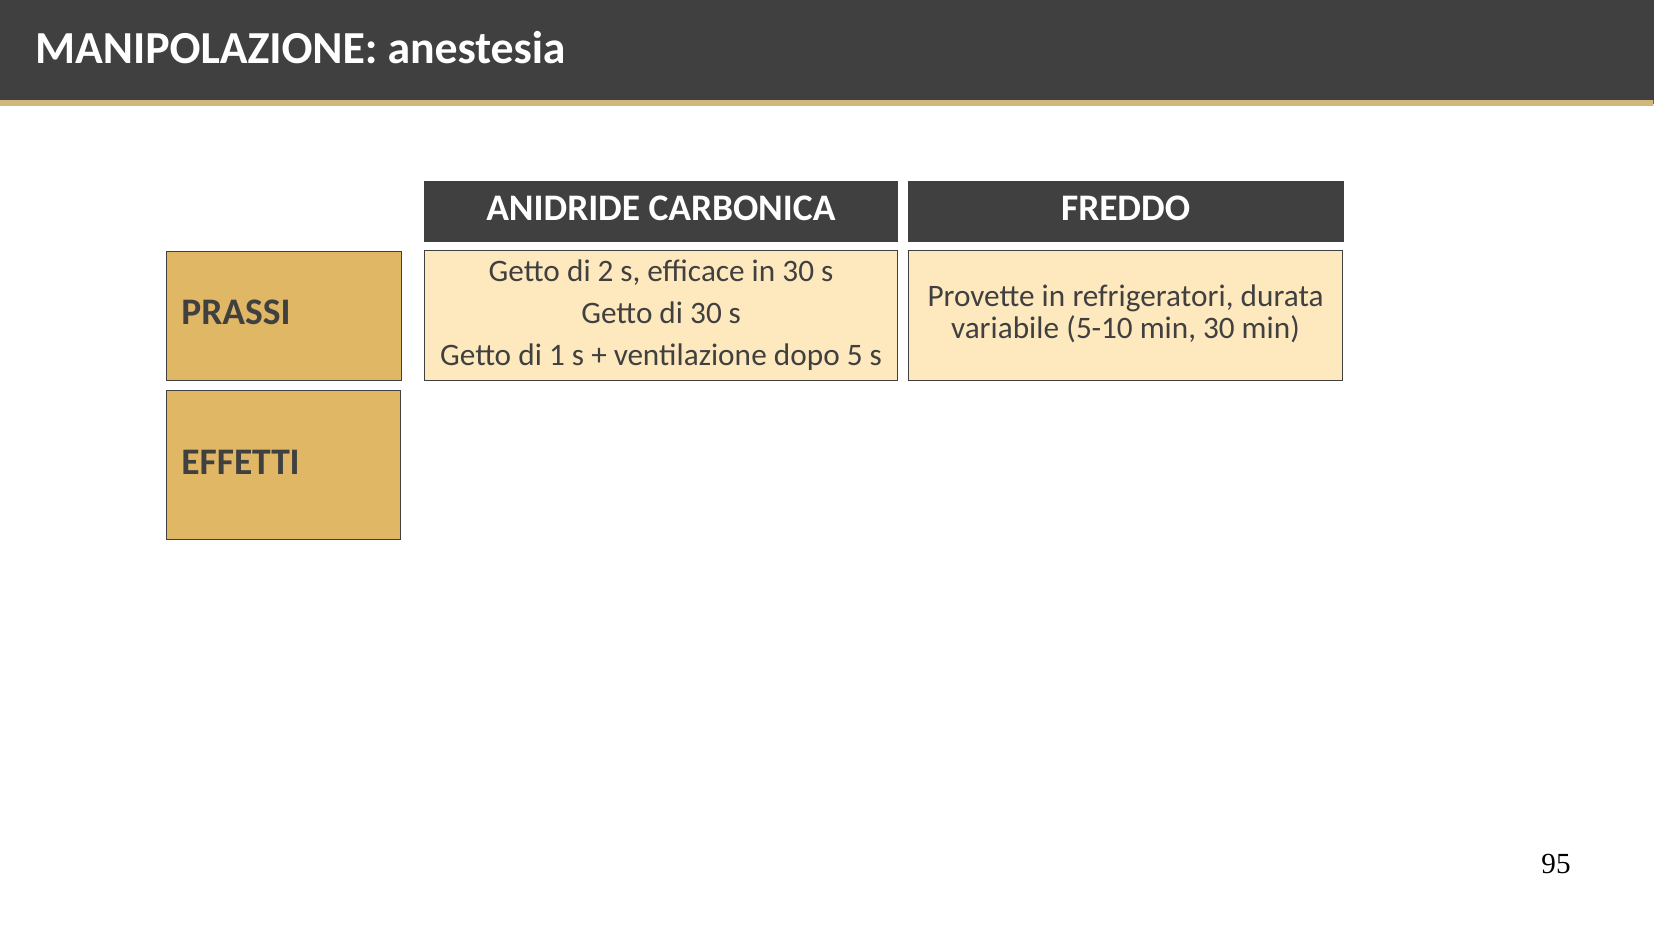

MANIPOLAZIONE: anestesia
ANIDRIDE CARBONICA
FREDDO
Getto di 2 s, efficace in 30 s
Getto di 30 s
Getto di 1 s + ventilazione dopo 5 s
Provette in refrigeratori, durata variabile (5-10 min, 30 min)
PRASSI
EFFETTI
95